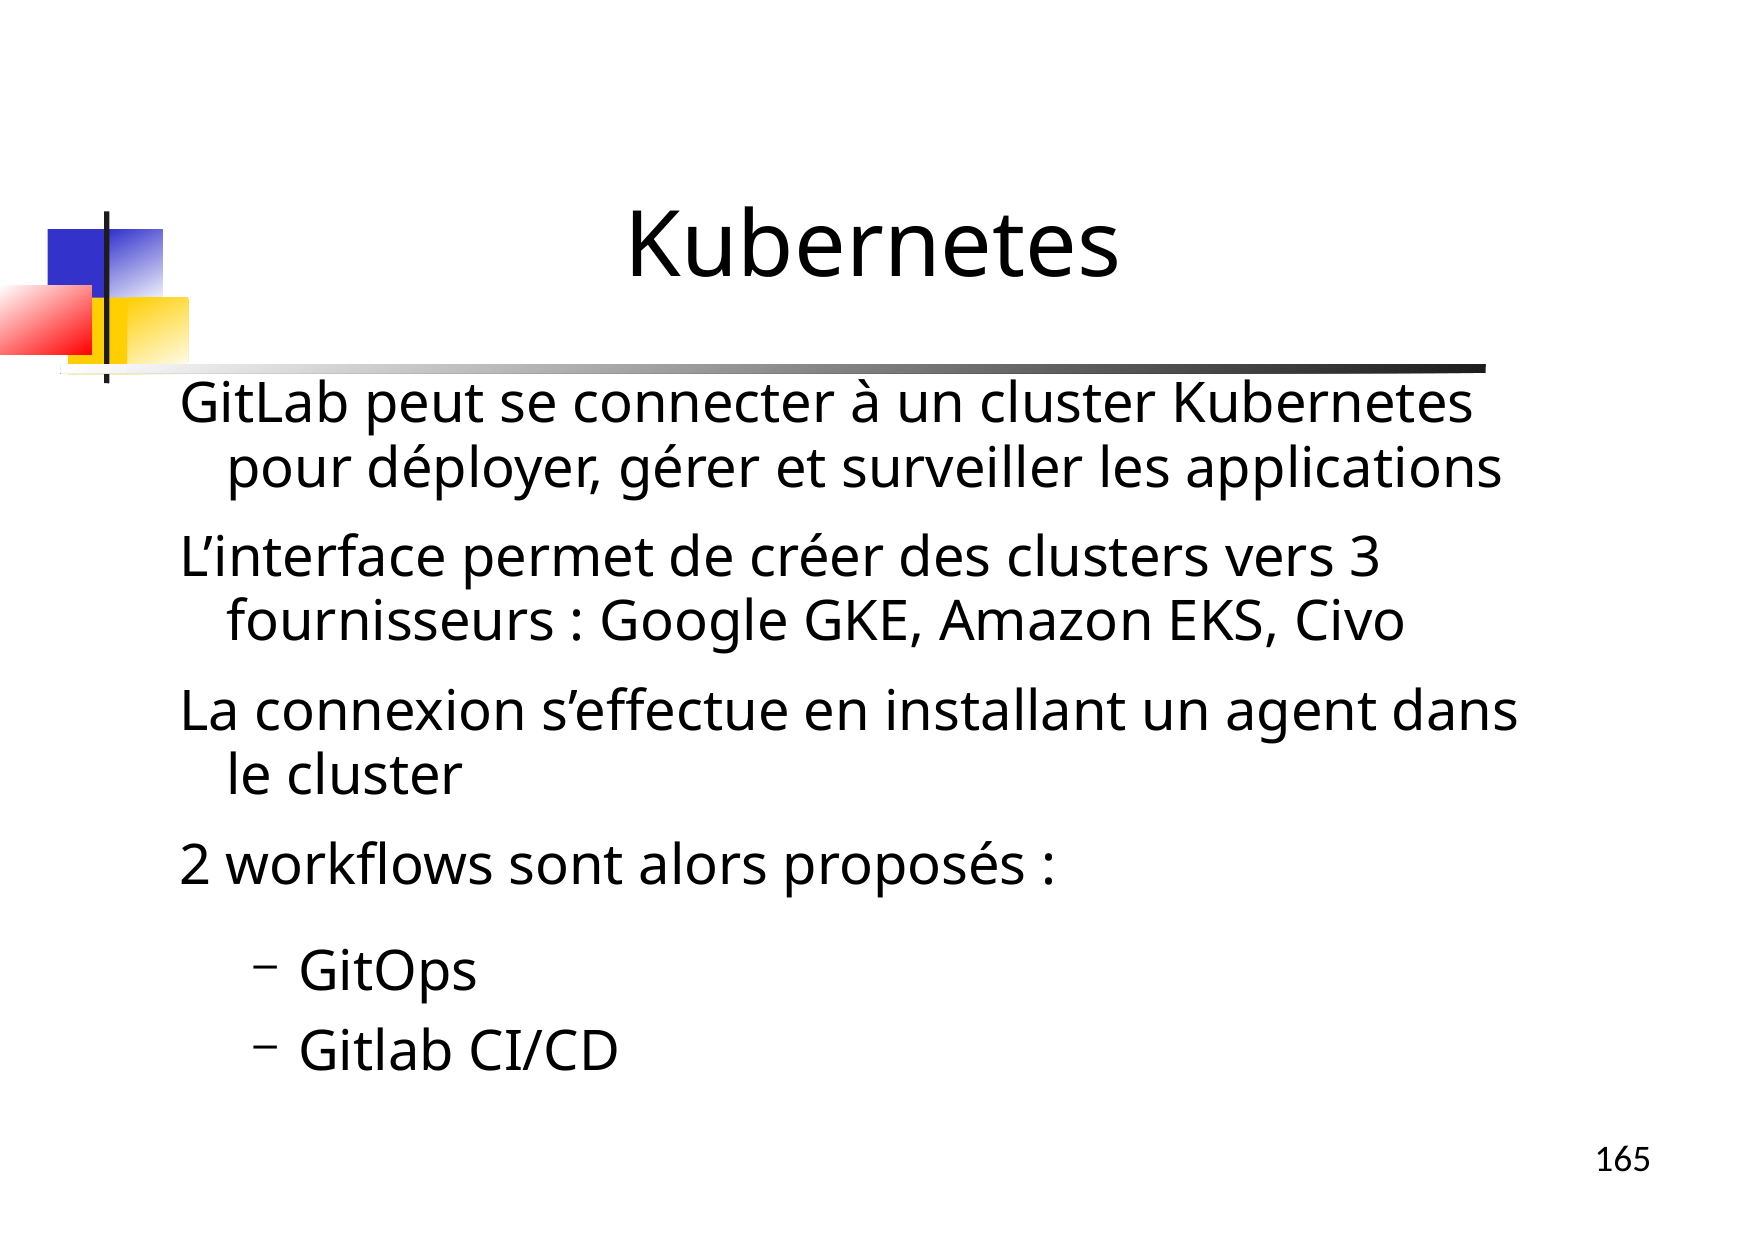

# Kubernetes
GitLab peut se connecter à un cluster Kubernetes pour déployer, gérer et surveiller les applications
L’interface permet de créer des clusters vers 3 fournisseurs : Google GKE, Amazon EKS, Civo
La connexion s’effectue en installant un agent dans le cluster
2 workflows sont alors proposés :
GitOps
Gitlab CI/CD